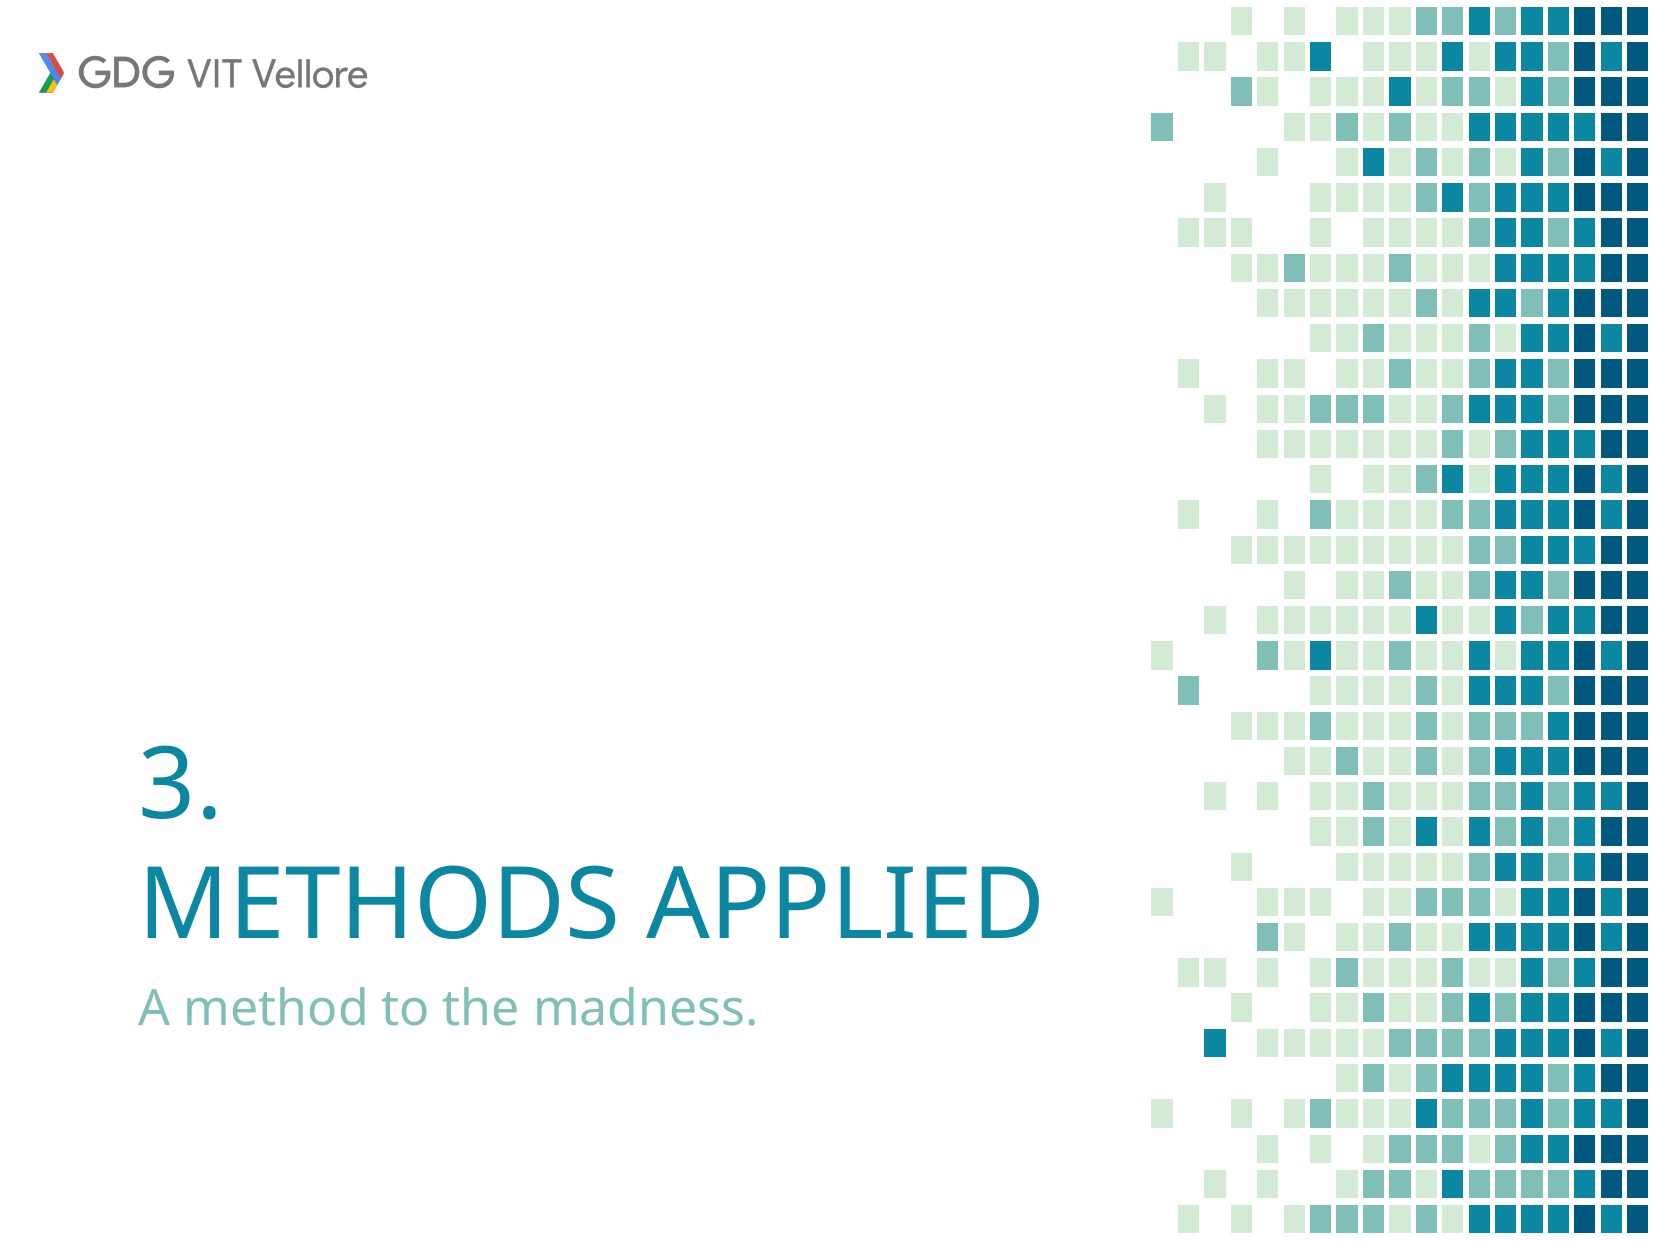

# 3. METHODS APPLIED
A method to the madness.